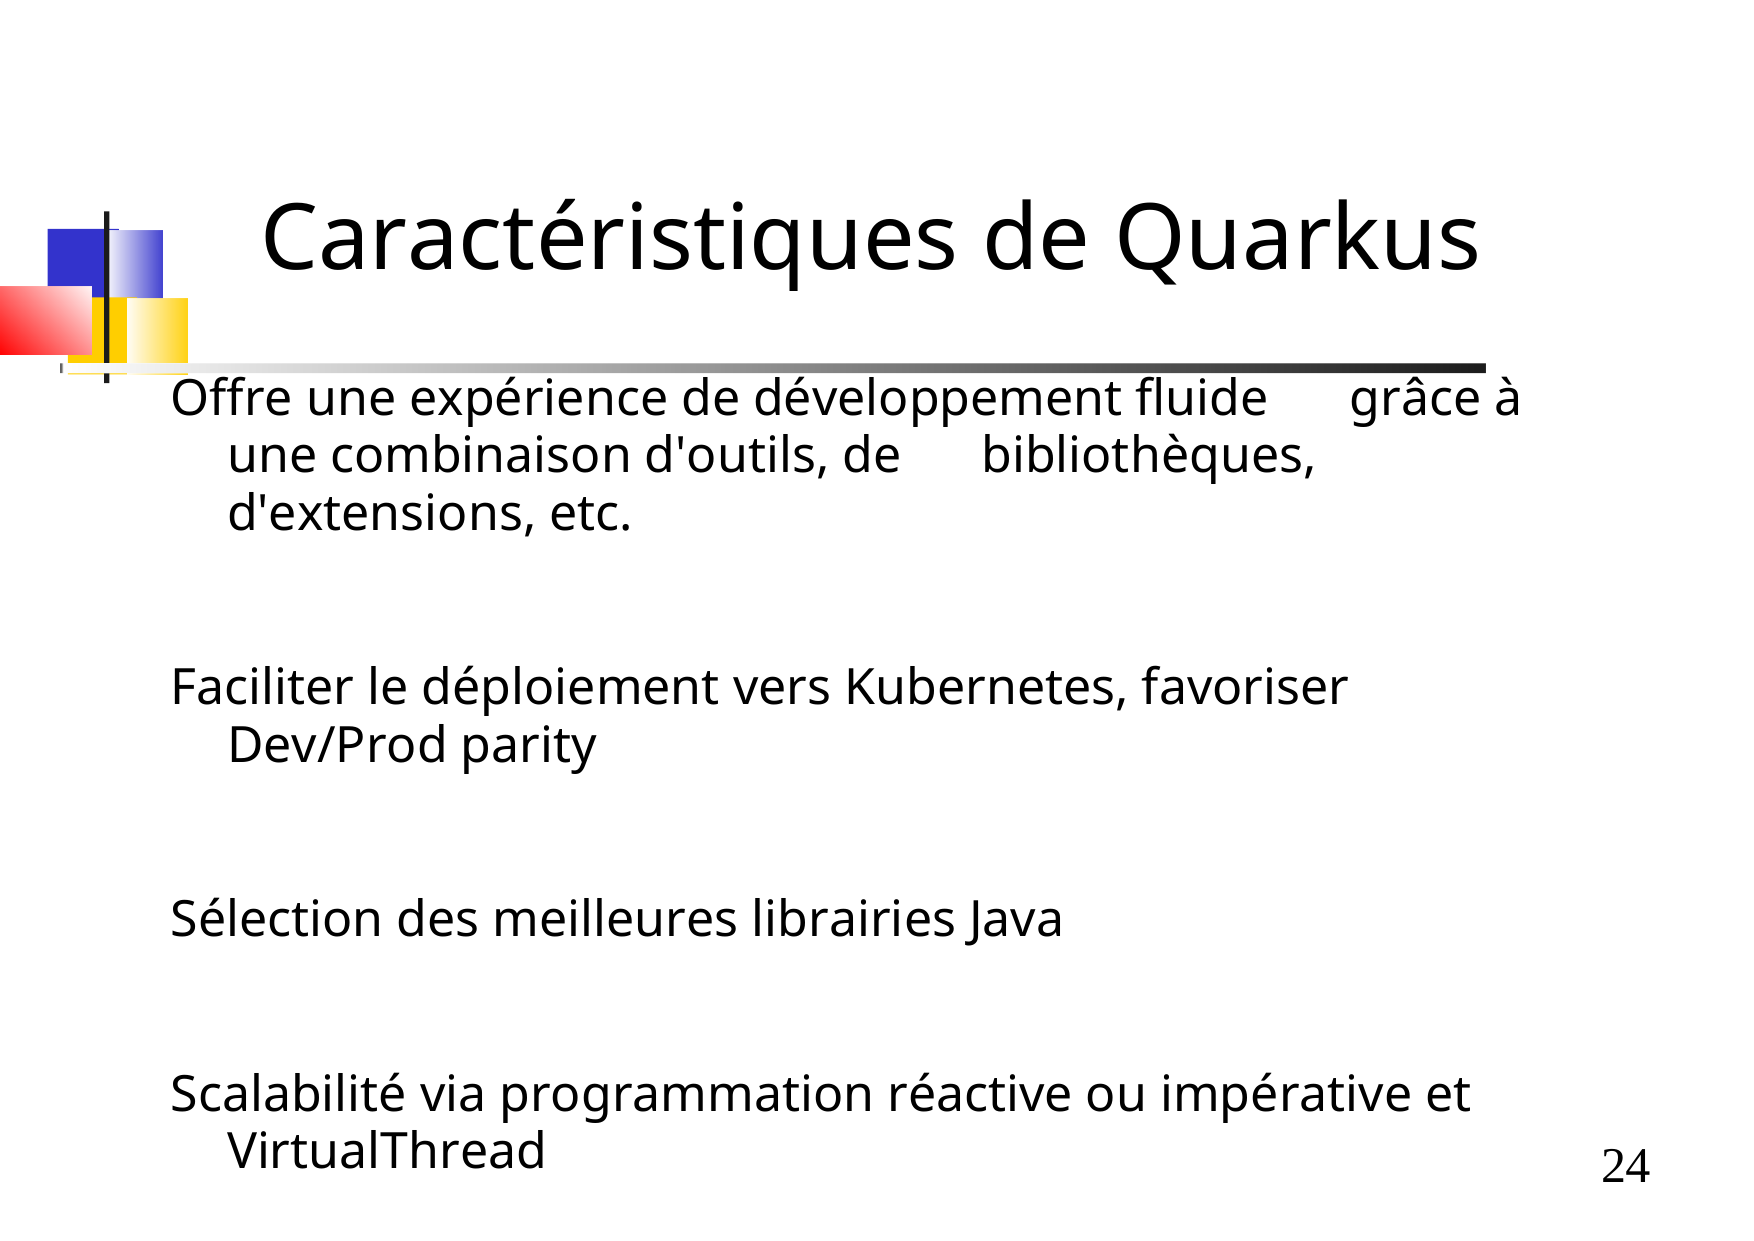

# Caractéristiques de Quarkus
Offre une expérience de développement fluide 	grâce à une combinaison d'outils, de 	bibliothèques, d'extensions, etc.
Faciliter le déploiement vers Kubernetes, favoriser Dev/Prod parity
Sélection des meilleures librairies Java
Scalabilité via programmation réactive ou impérative et VirtualThread
24